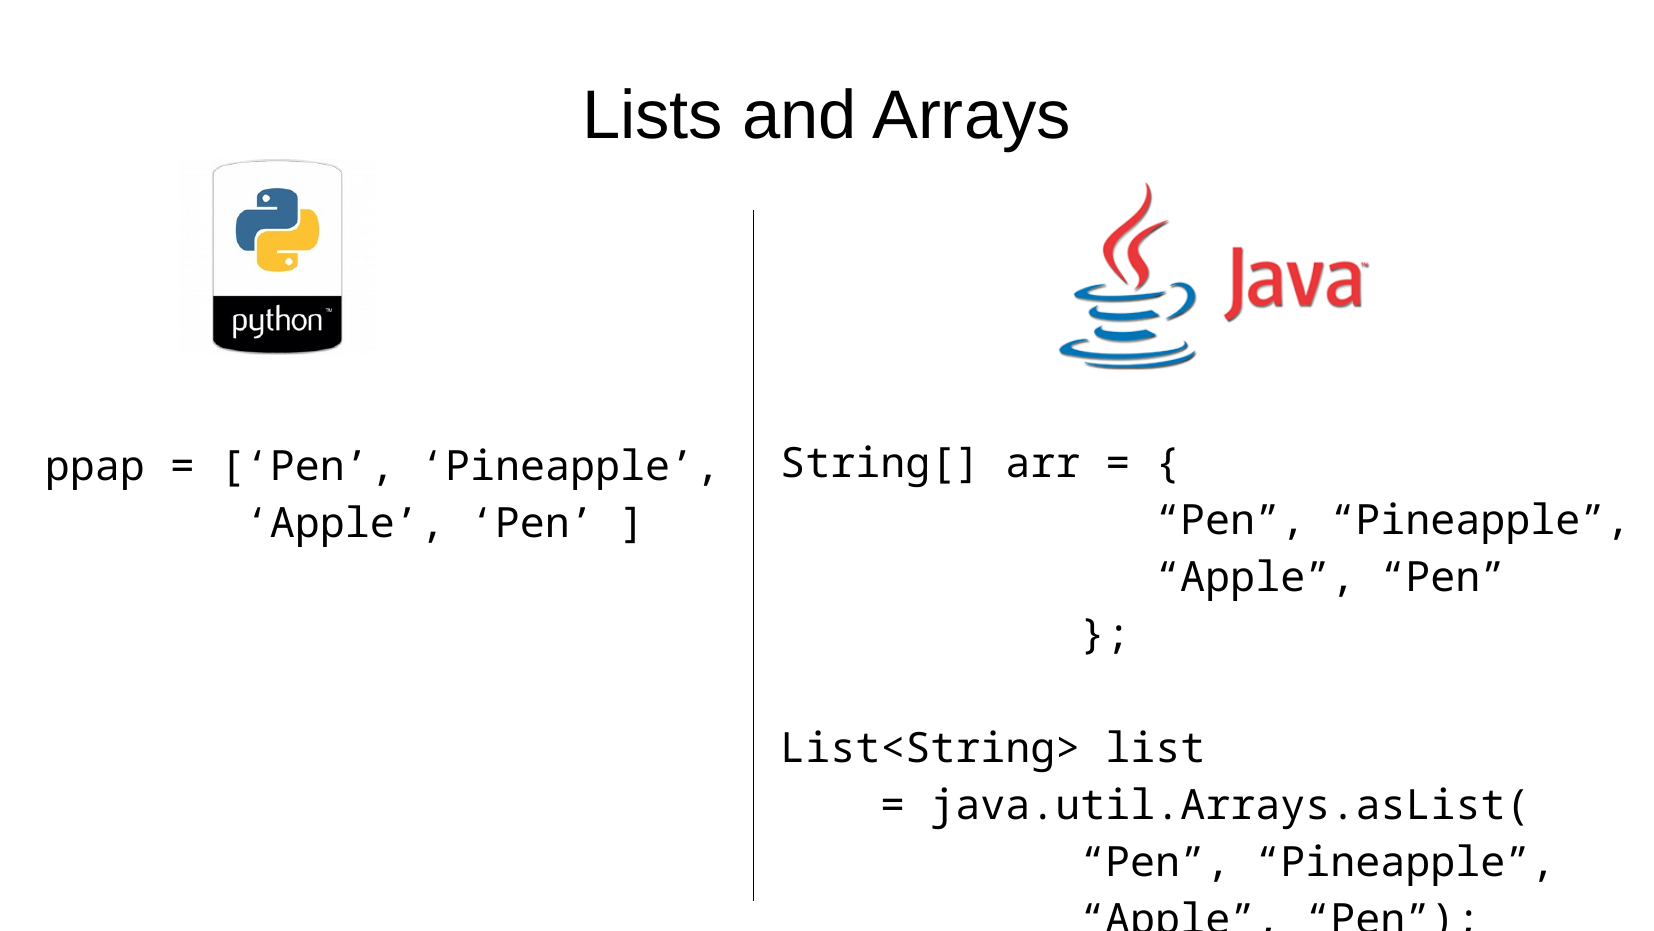

# Lists and Arrays
String[] arr = {
				 “Pen”, “Pineapple”,
				 “Apple”, “Pen”
			 };
List<String> list
 = java.util.Arrays.asList(
			 “Pen”, “Pineapple”,
				“Apple”, “Pen”);
ppap = [‘Pen’, ‘Pineapple’,
		 ‘Apple’, ‘Pen’ ]